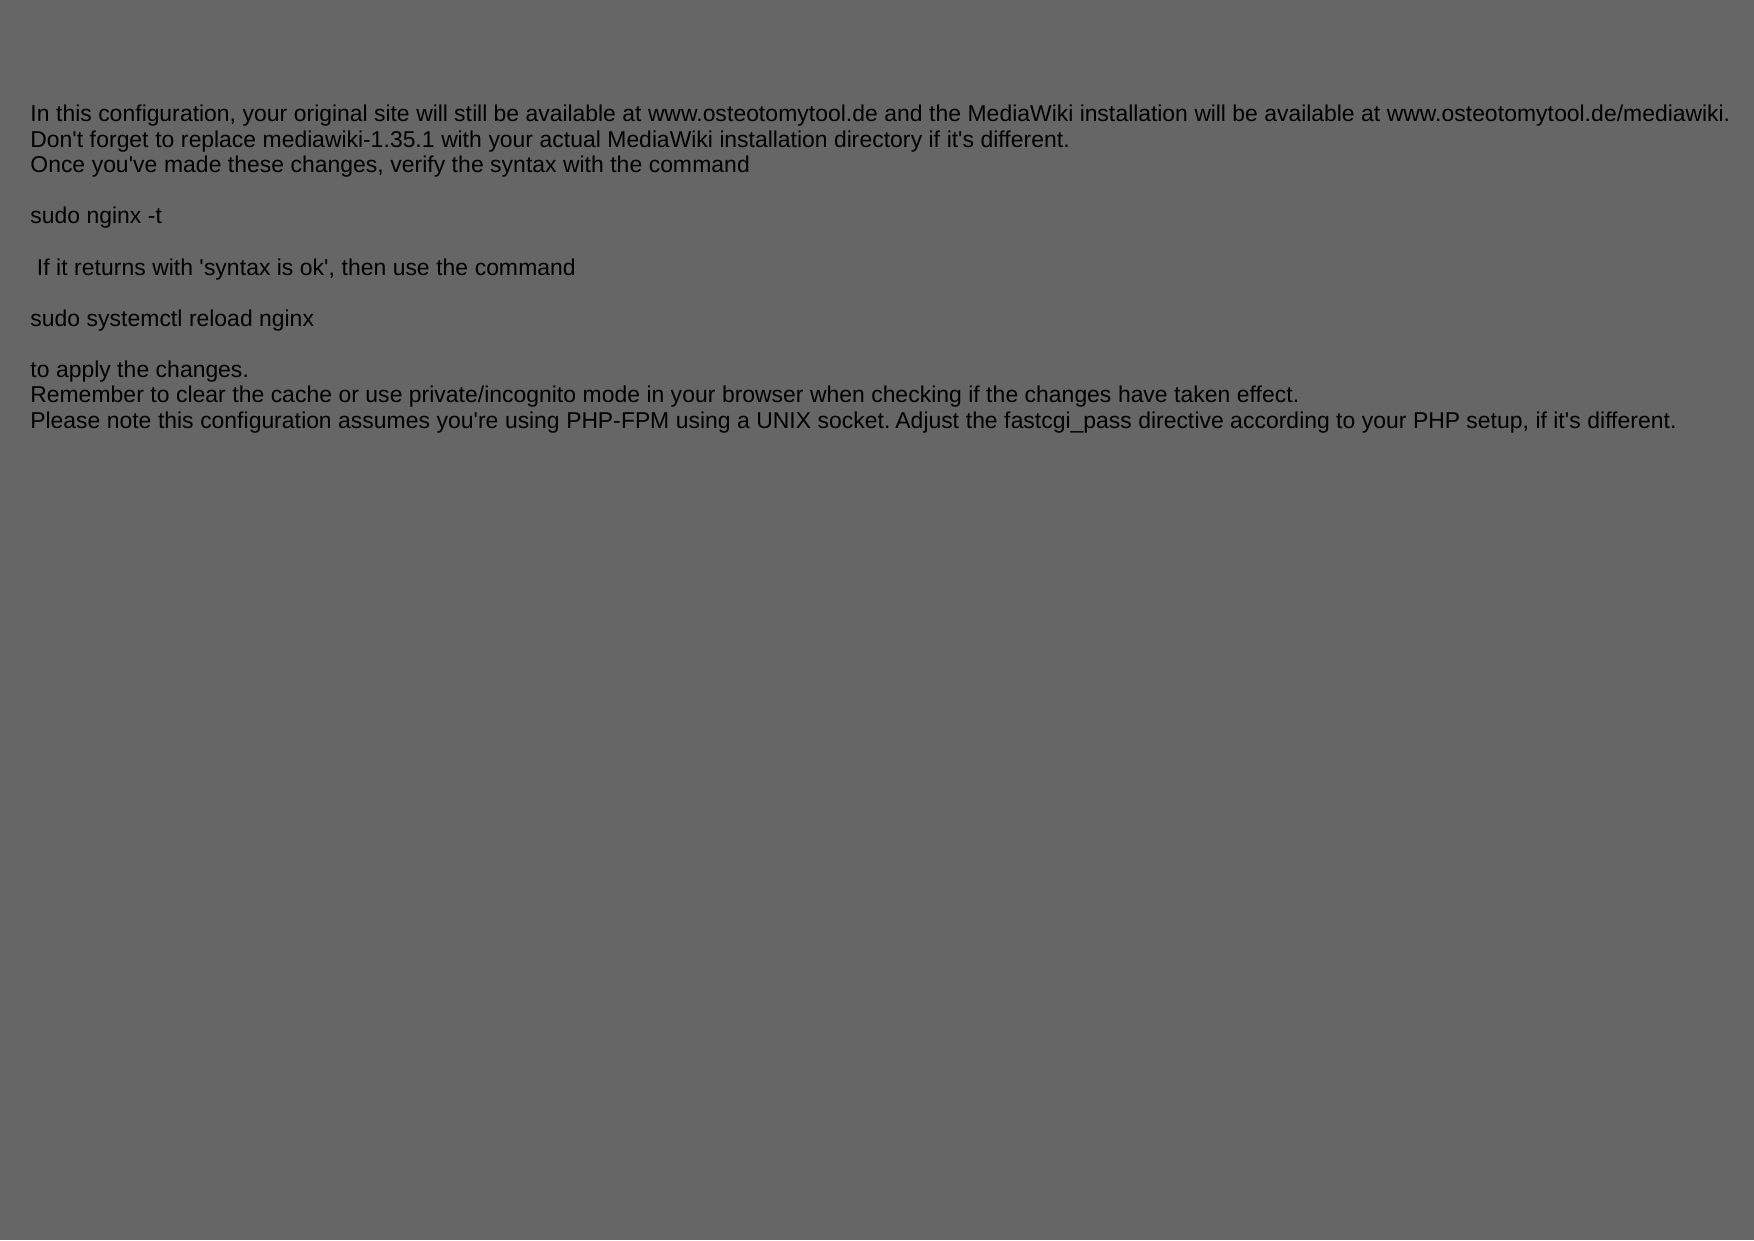

In this configuration, your original site will still be available at www.osteotomytool.de and the MediaWiki installation will be available at www.osteotomytool.de/mediawiki.
Don't forget to replace mediawiki-1.35.1 with your actual MediaWiki installation directory if it's different.
Once you've made these changes, verify the syntax with the command
sudo nginx -t
 If it returns with 'syntax is ok', then use the command
sudo systemctl reload nginx
to apply the changes.
Remember to clear the cache or use private/incognito mode in your browser when checking if the changes have taken effect.
Please note this configuration assumes you're using PHP-FPM using a UNIX socket. Adjust the fastcgi_pass directive according to your PHP setup, if it's different.